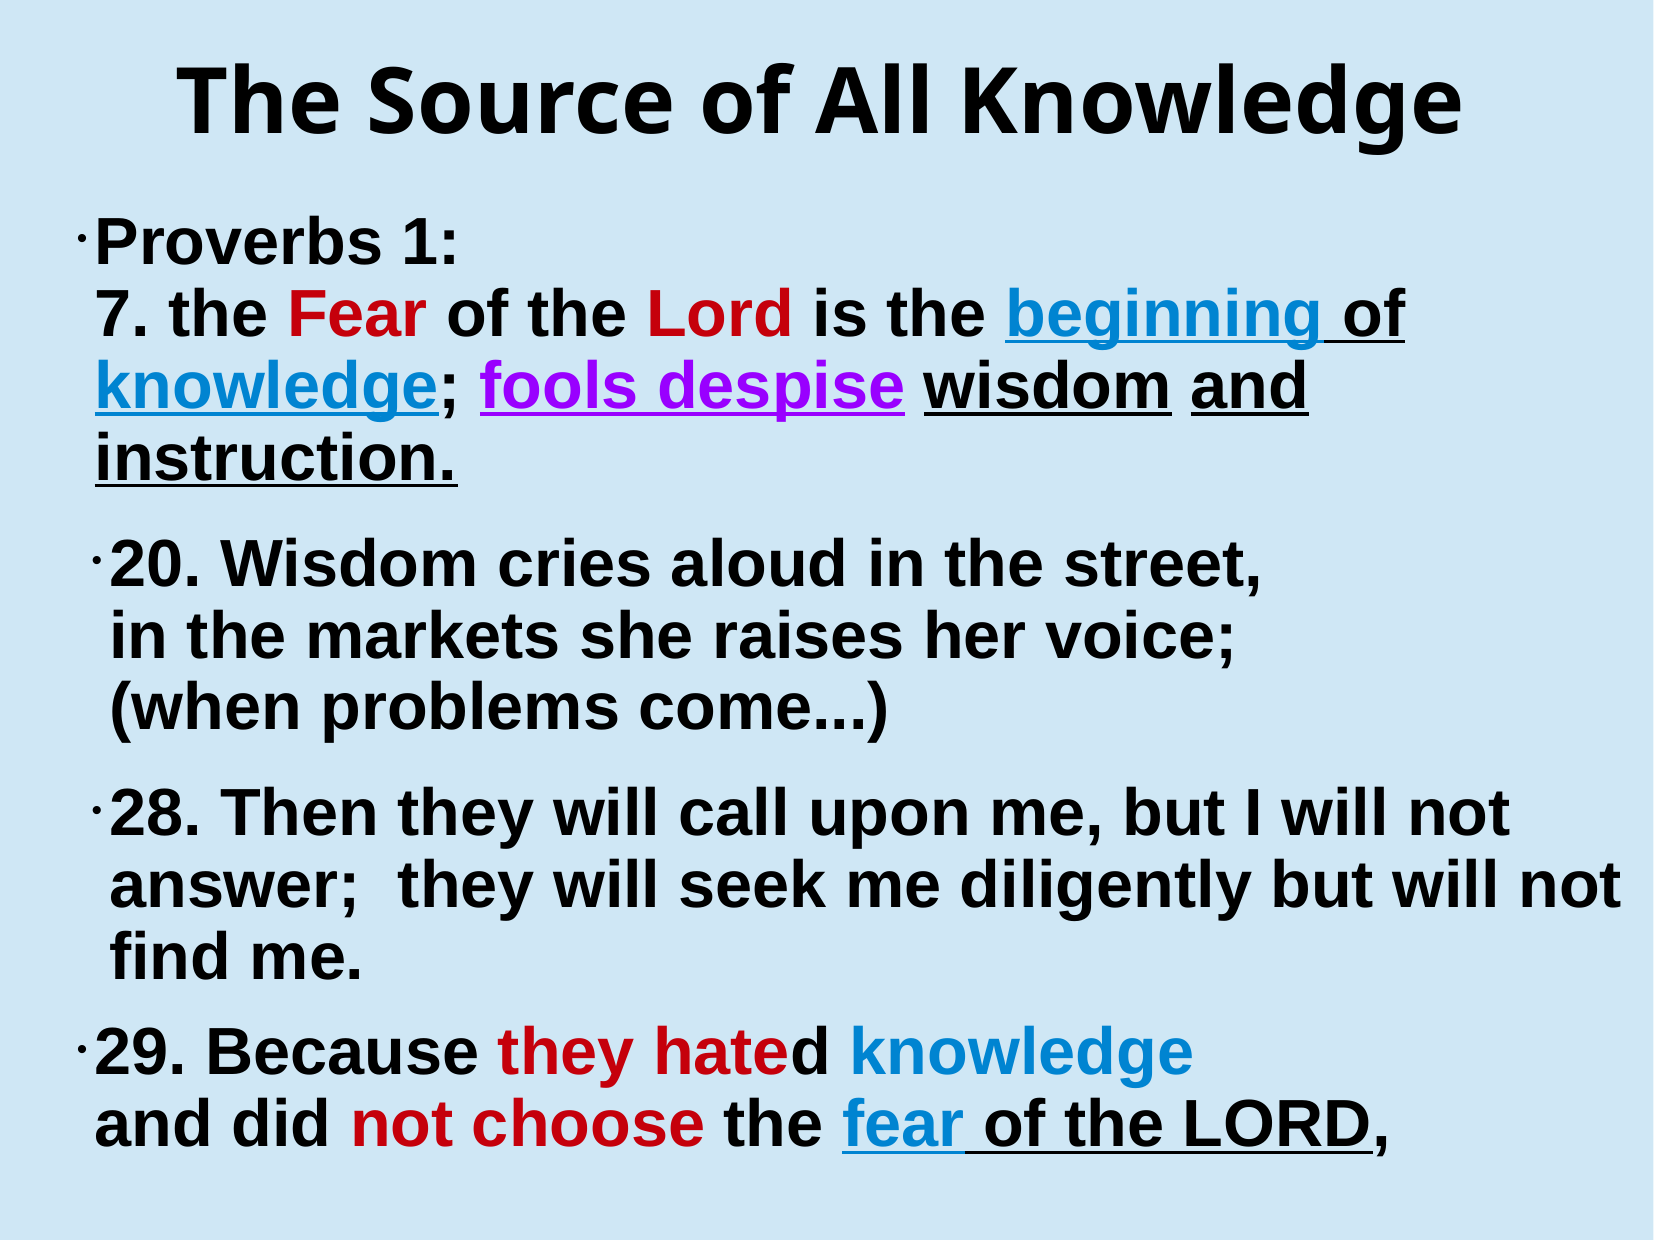

# The Source of All Knowledge
Proverbs 1:
7. the Fear of the Lord is the beginning of knowledge; fools despise wisdom and instruction.
20. Wisdom cries aloud in the street,
in the markets she raises her voice;
(when problems come...)
28. Then they will call upon me, but I will not answer; they will seek me diligently but will not find me.
29. Because they hated knowledge
and did not choose the fear of the LORD,